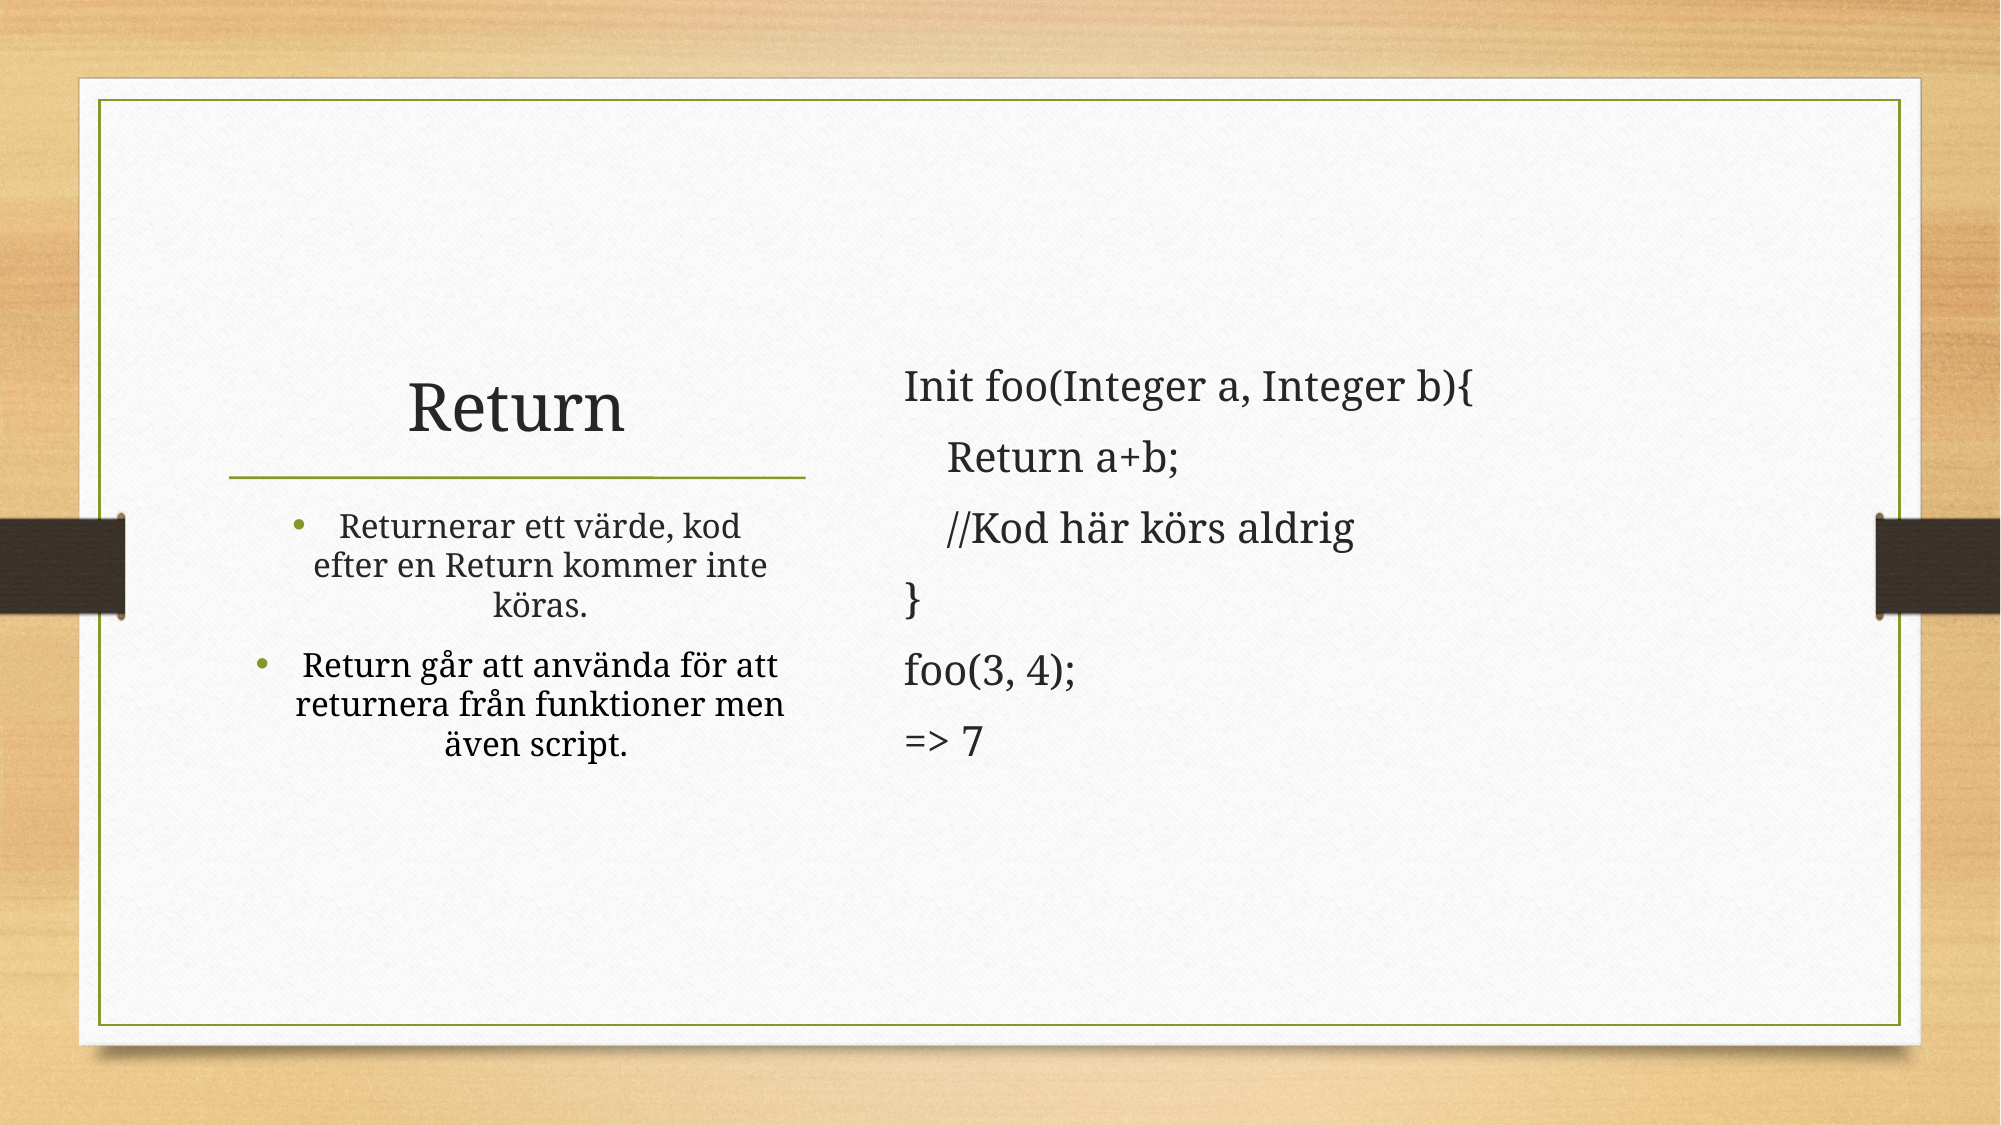

Init foo(Integer a, Integer b){
    Return a+b;
    //Kod här körs aldrig
}
foo(3, 4);
=> 7
# Return
Returnerar ett värde, kod efter en Return kommer inte köras.
Return går att använda för att returnera från funktioner men även script.